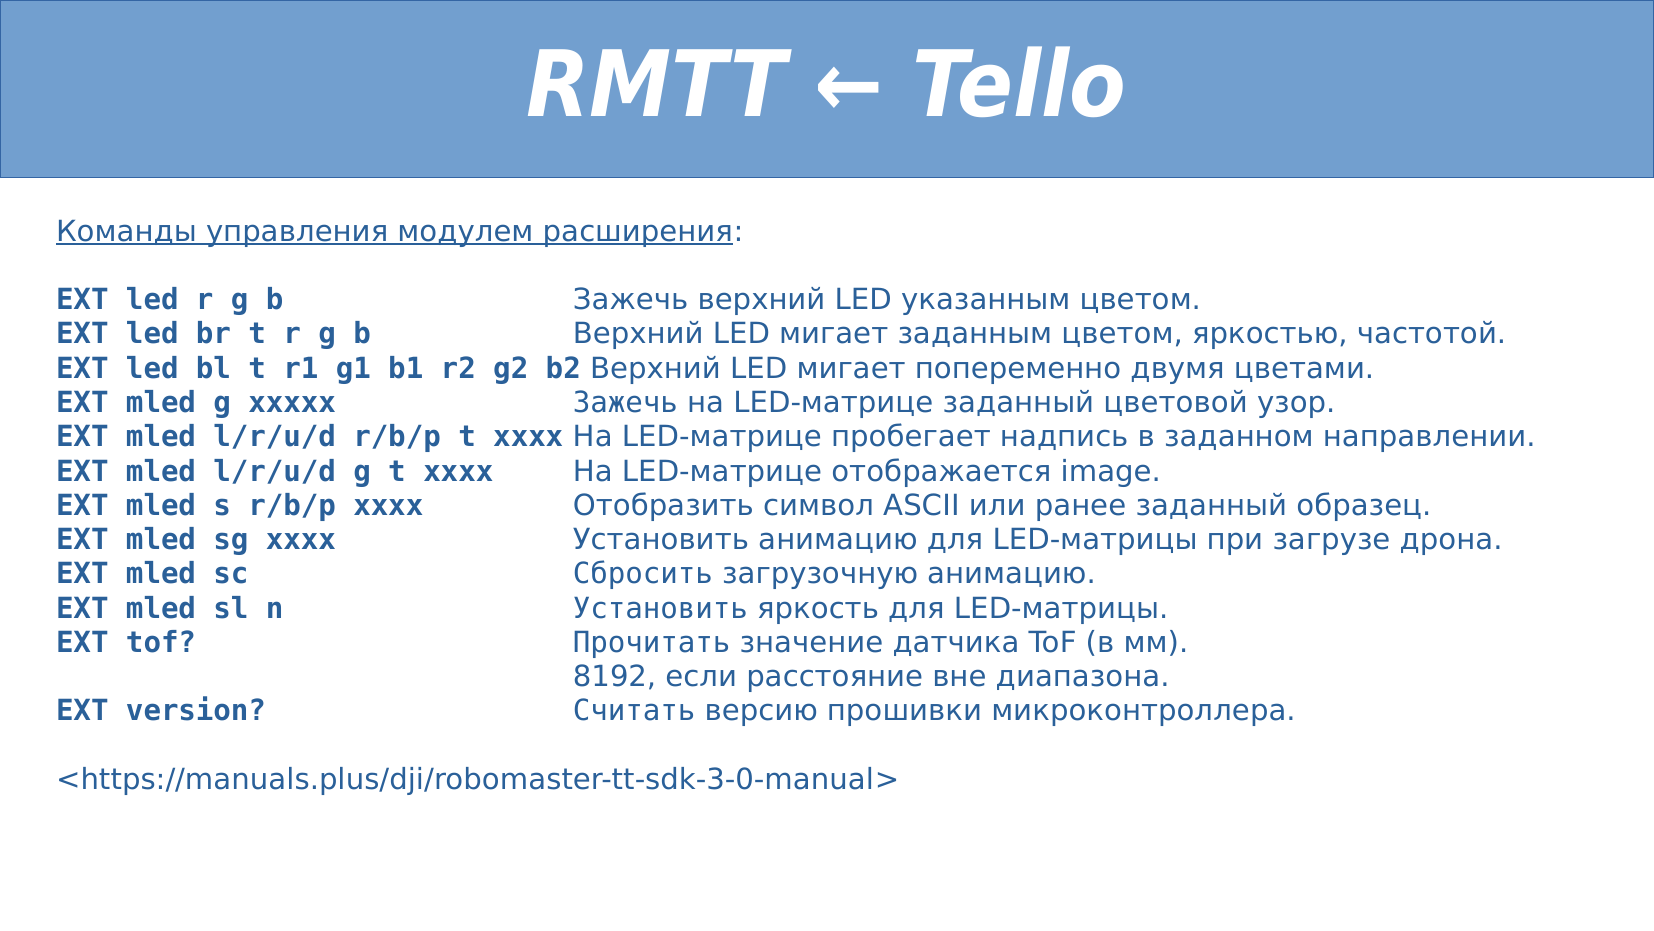

RMTT ← Tello
Команды управления модулем расширения:
EXT led r g b				Зажечь верхний LED указанным цветом.
EXT led br t r g b			Верхний LED мигает заданным цветом, яркостью, частотой.
EXT led bl t r1 g1 b1 r2 g2 b2 Верхний LED мигает попеременно двумя цветами.
EXT mled g xxxxx				Зажечь на LED-матрице заданный цветовой узор.
EXT mled l/r/u/d r/b/p t xxxx На LED-матрице пробегает надпись в заданном направлении.
EXT mled l/r/u/d g t xxxx		На LED-матрице отображается image.
EXT mled s r/b/p xxxx			Отобразить символ ASCII или ранее заданный образец.
EXT mled sg xxxx				Установить анимацию для LED-матрицы при загрузе дрона.
EXT mled sc					Сбросить загрузочную анимацию.
EXT mled sl n				Установить яркость для LED-матрицы.
EXT tof?						Прочитать значение датчика ToF (в мм).
							8192, если расстояние вне диапазона.
EXT version?					Считать версию прошивки микроконтроллера.
<https://manuals.plus/dji/robomaster-tt-sdk-3-0-manual>